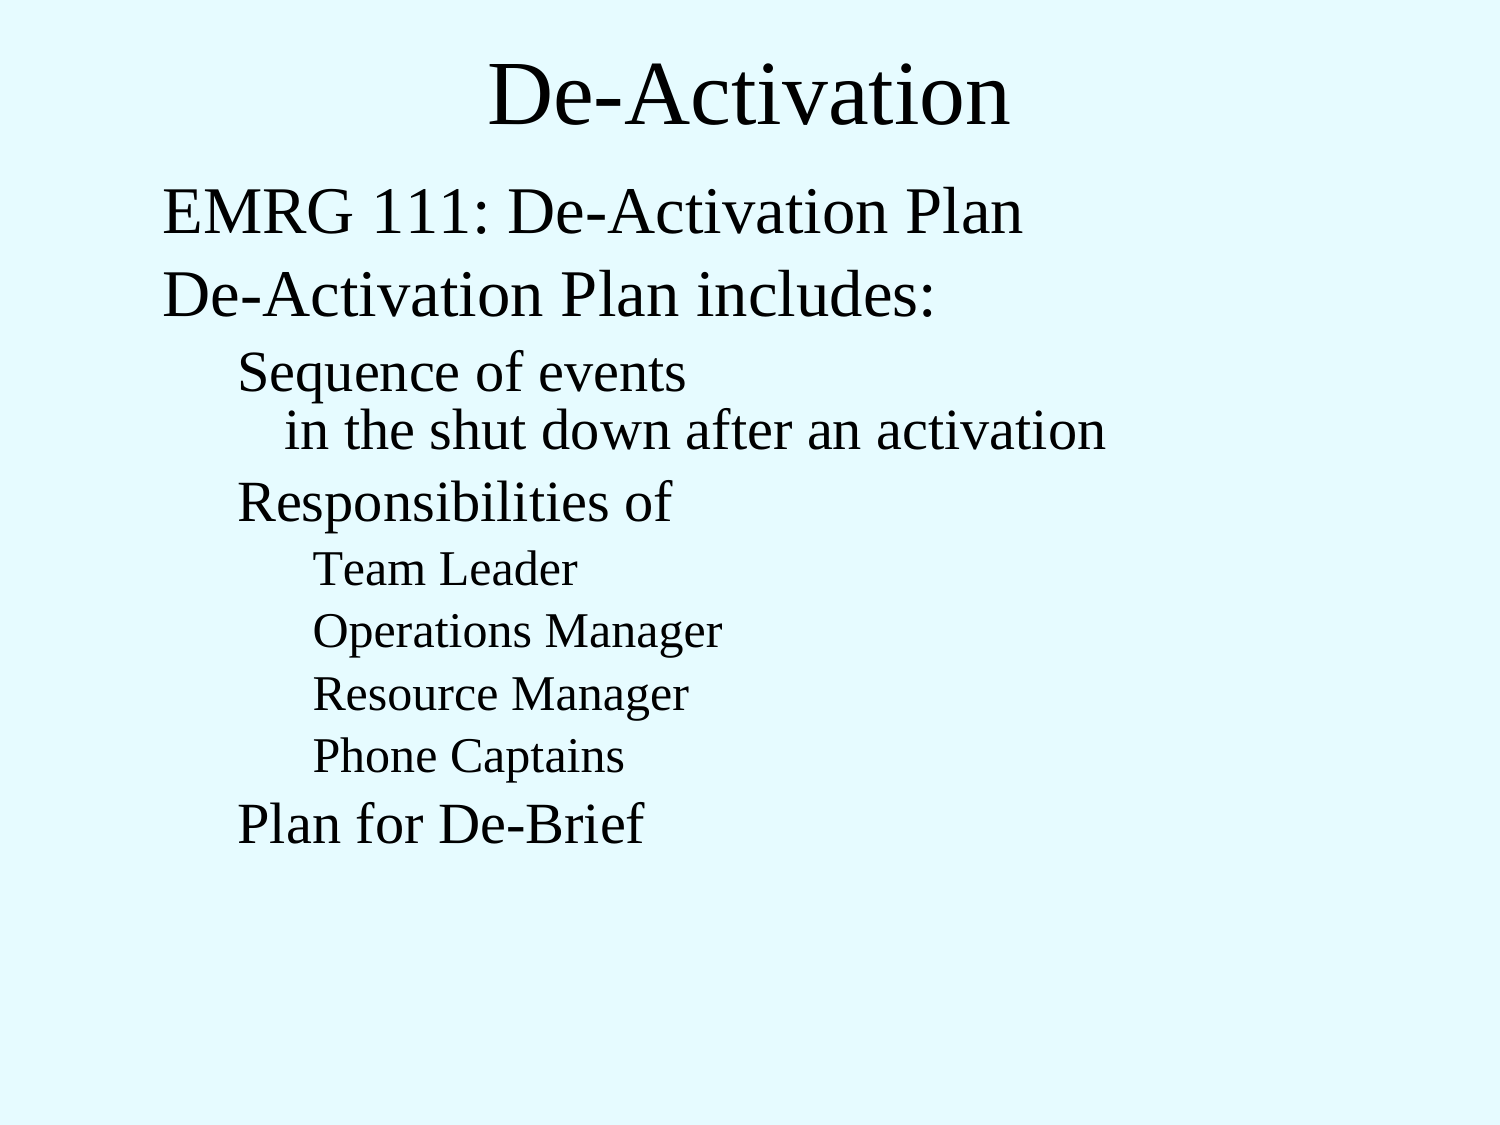

# De-Activation
EMRG 111: De-Activation Plan
De-Activation Plan includes:
Sequence of events
in the shut down after an activation
Responsibilities of
Team Leader
Operations Manager
Resource Manager
Phone Captains
Plan for De-Brief